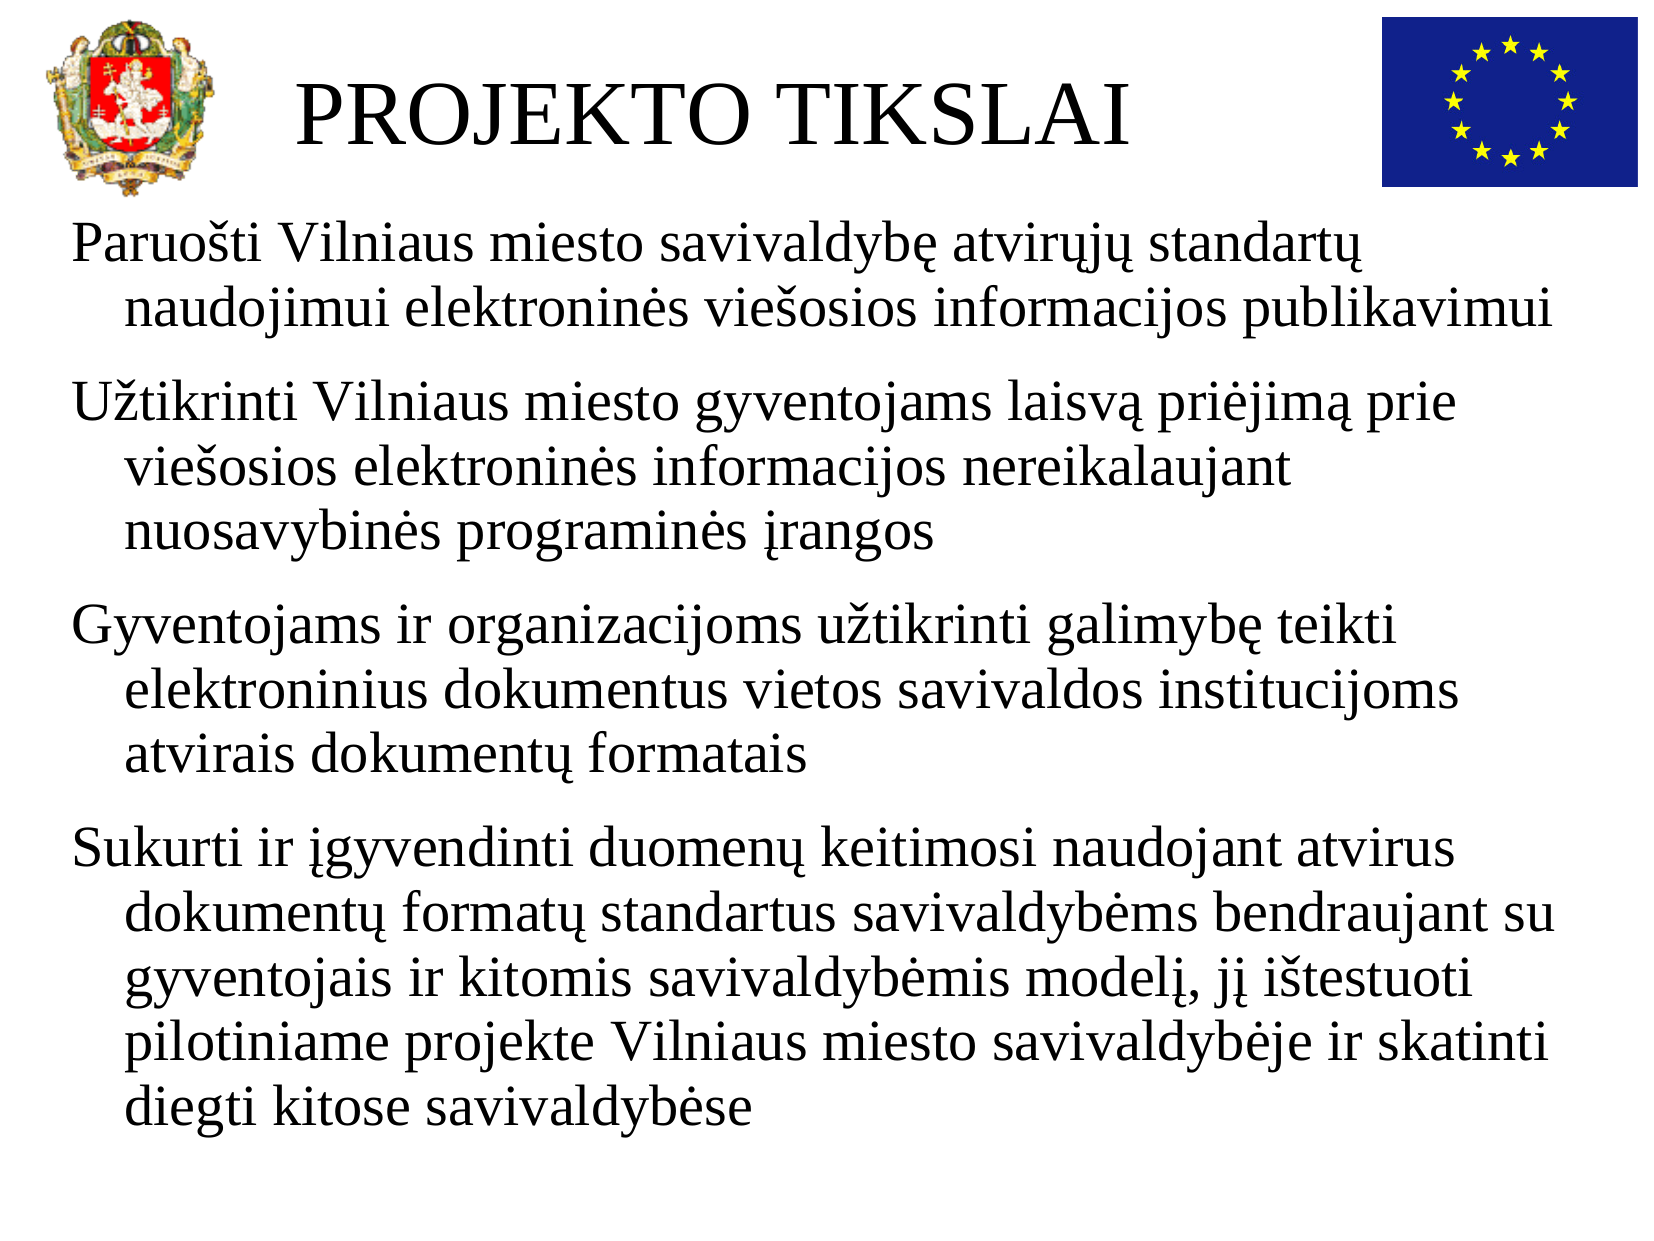

# PROJEKTO TIKSLAI
Paruošti Vilniaus miesto savivaldybę atvirųjų standartų naudojimui elektroninės viešosios informacijos publikavimui
Užtikrinti Vilniaus miesto gyventojams laisvą priėjimą prie viešosios elektroninės informacijos nereikalaujant nuosavybinės programinės įrangos
Gyventojams ir organizacijoms užtikrinti galimybę teikti elektroninius dokumentus vietos savivaldos institucijoms atvirais dokumentų formatais
Sukurti ir įgyvendinti duomenų keitimosi naudojant atvirus dokumentų formatų standartus savivaldybėms bendraujant su gyventojais ir kitomis savivaldybėmis modelį, jį ištestuoti pilotiniame projekte Vilniaus miesto savivaldybėje ir skatinti diegti kitose savivaldybėse